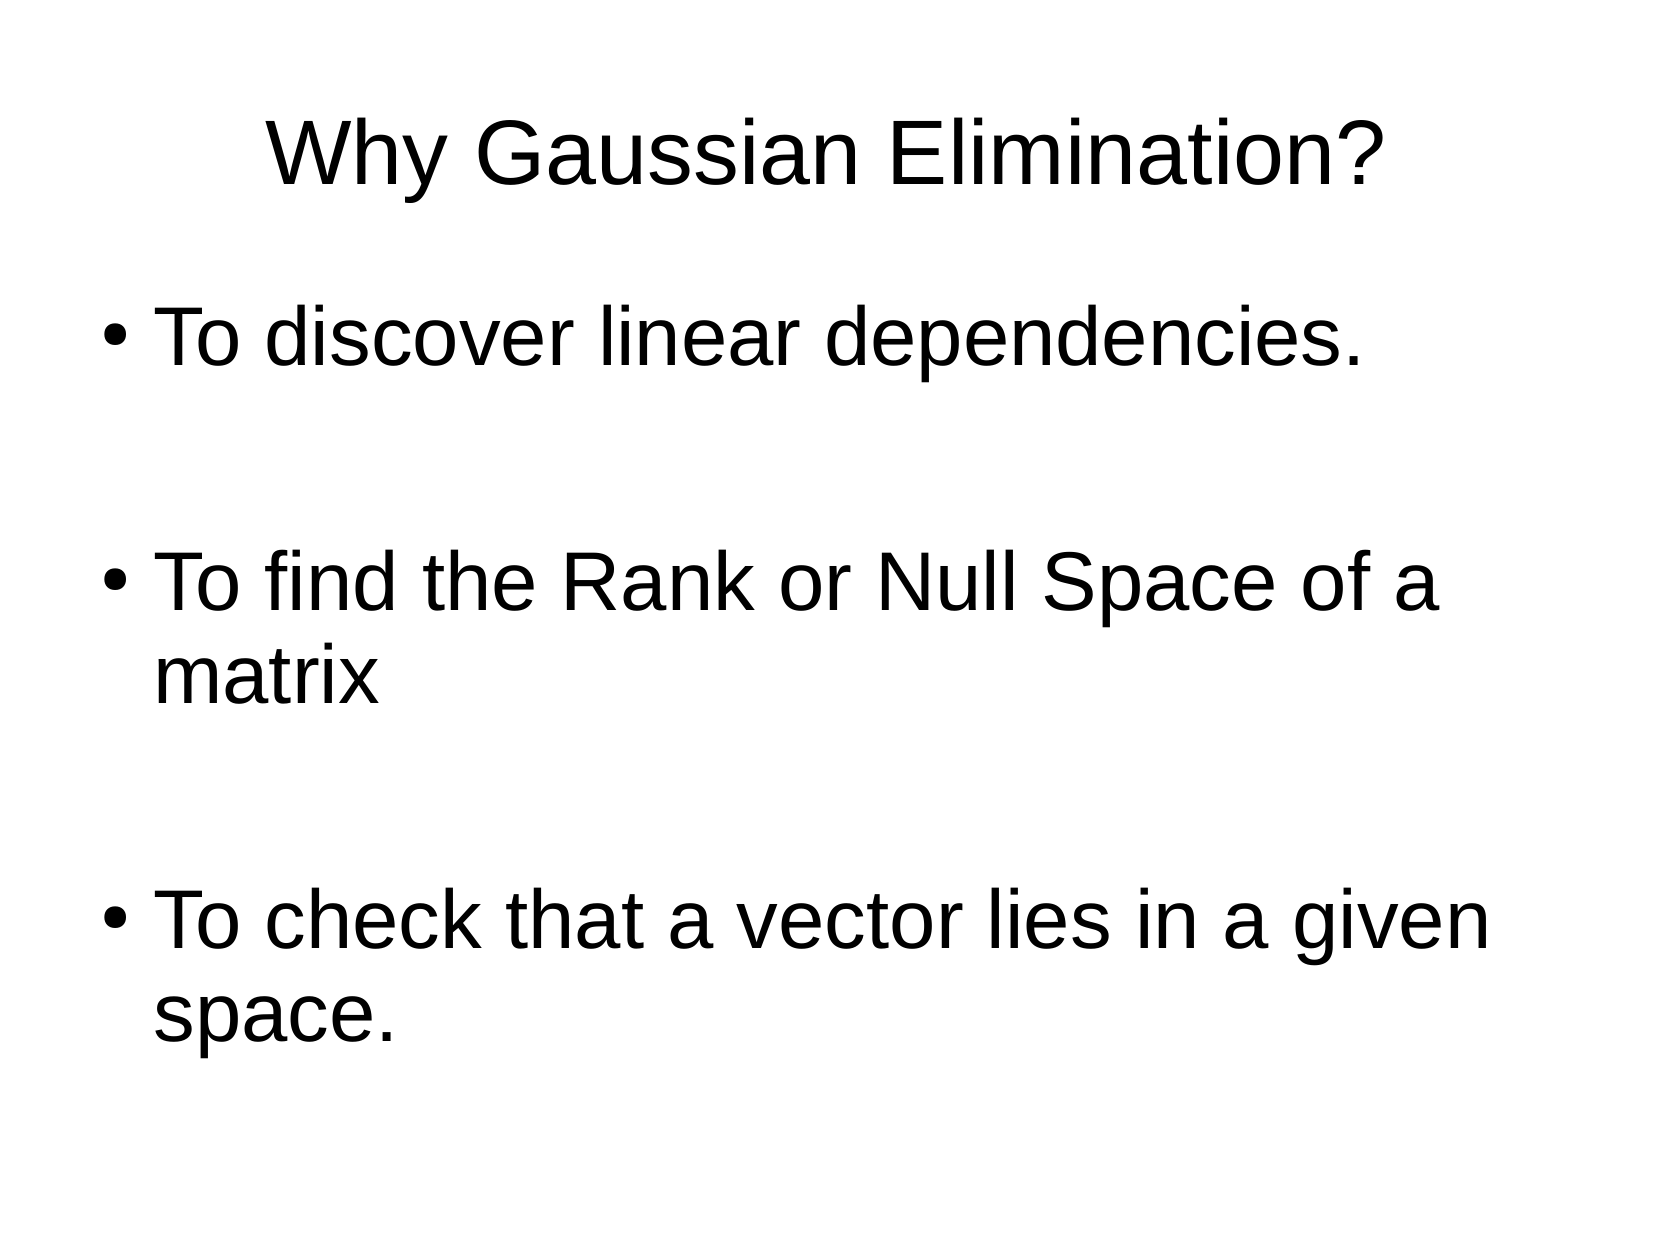

# Why Gaussian Elimination?
To discover linear dependencies.
To find the Rank or Null Space of a matrix
To check that a vector lies in a given space.